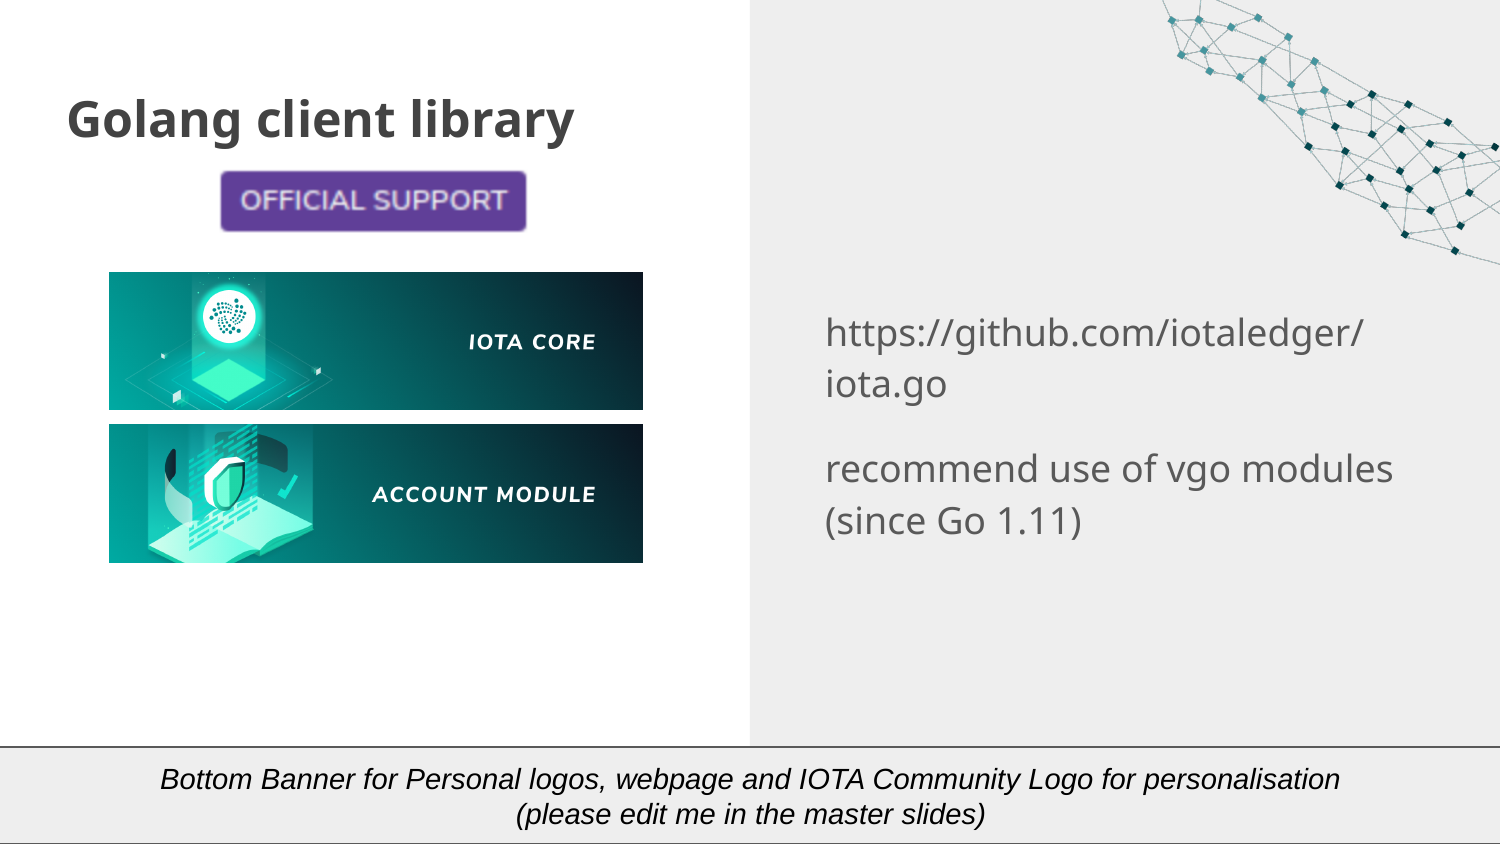

# Golang client library
https://github.com/iotaledger/iota.go
recommend use of vgo modules (since Go 1.11)